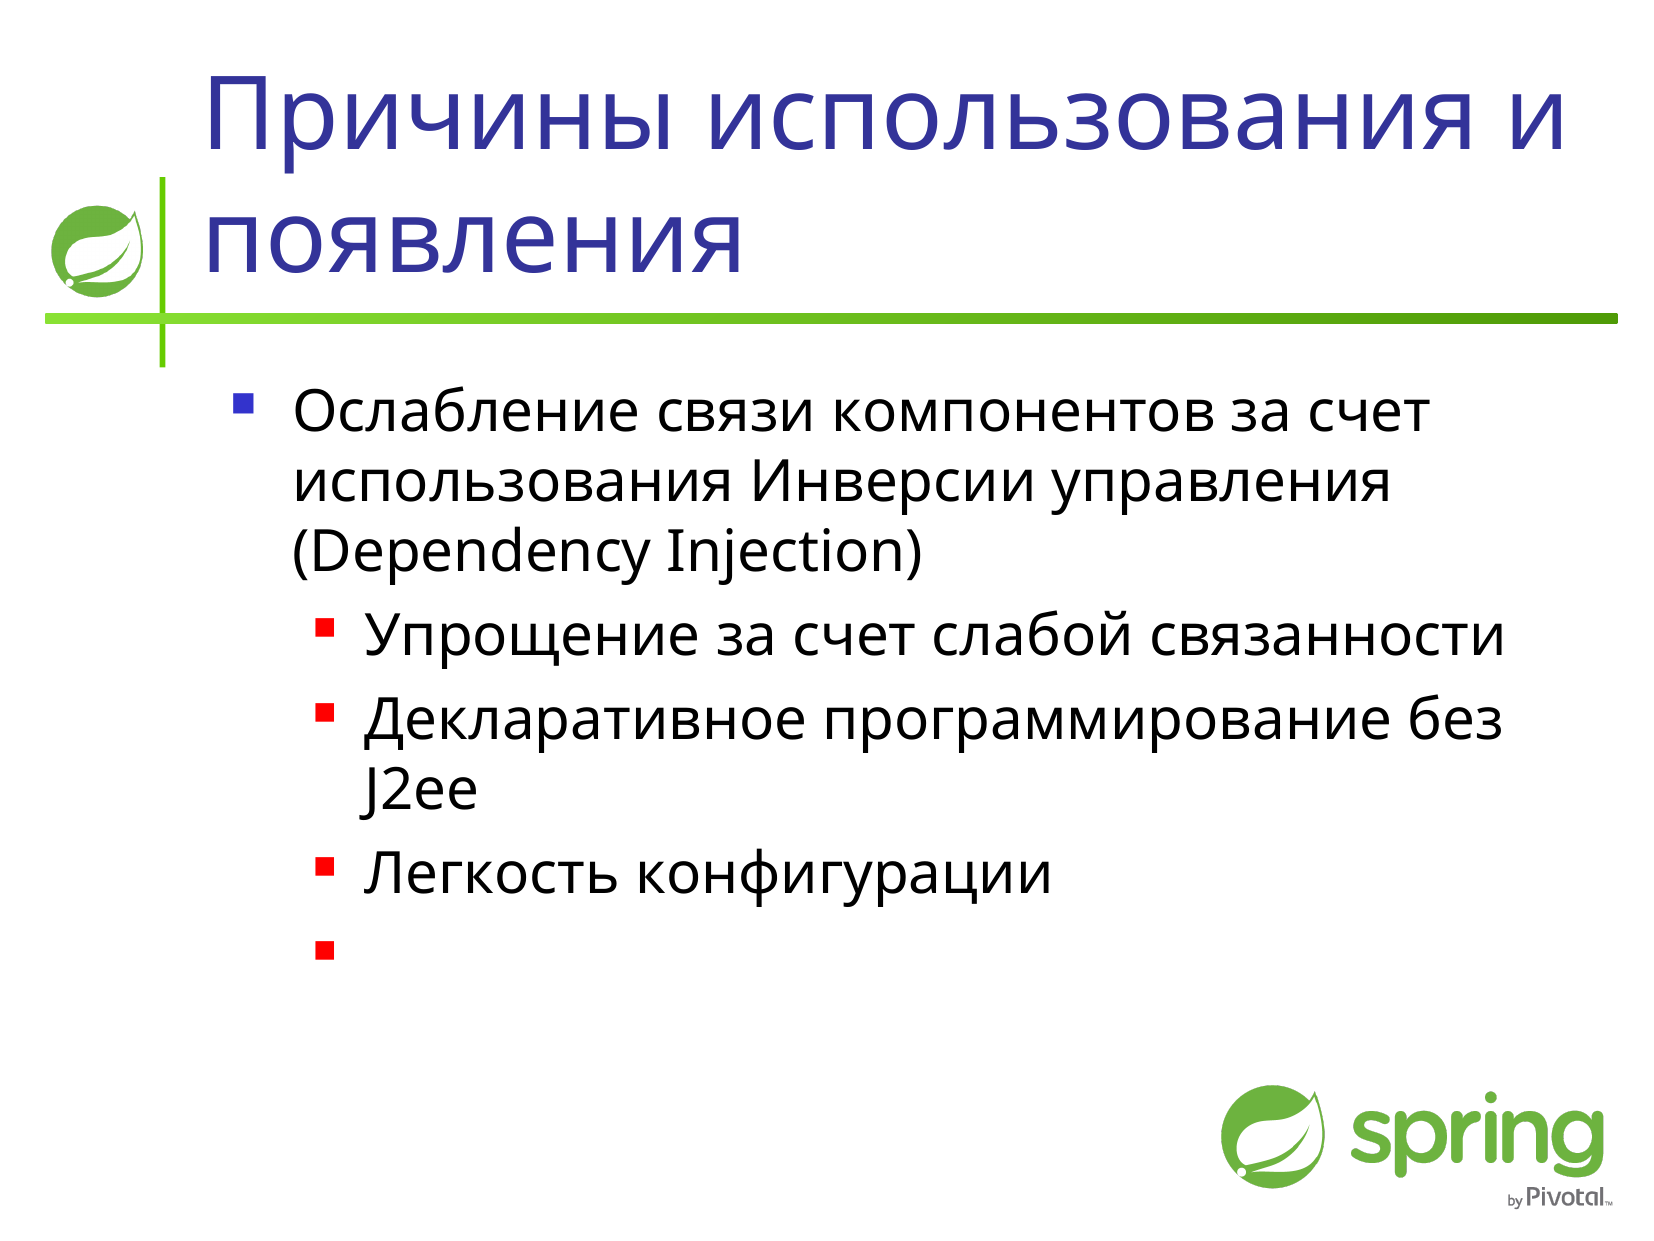

# Причины использования и появления
Ослабление связи компонентов за счет использования Инверсии управления (Dependency Injection)
Упрощение за счет слабой связанности
Декларативное программирование без J2ee
Легкость конфигурации